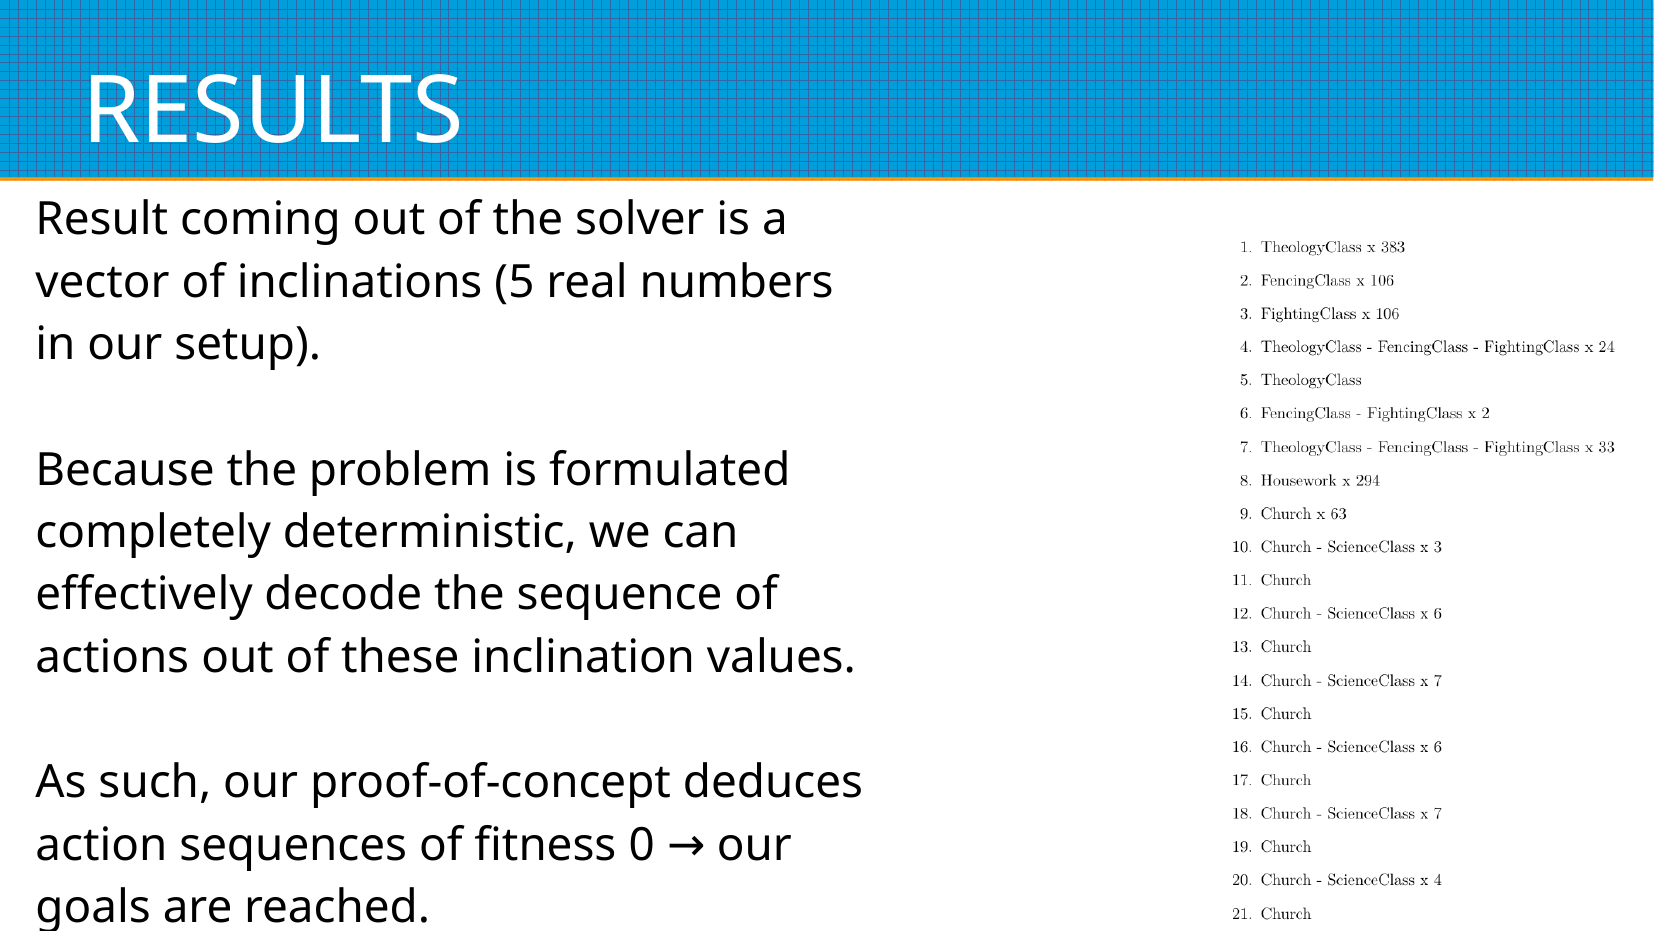

# RESULTS
Result coming out of the solver is a vector of inclinations (5 real numbers in our setup).
Because the problem is formulated completely deterministic, we can effectively decode the sequence of actions out of these inclination values.
As such, our proof-of-concept deduces action sequences of fitness 0 → our goals are reached.